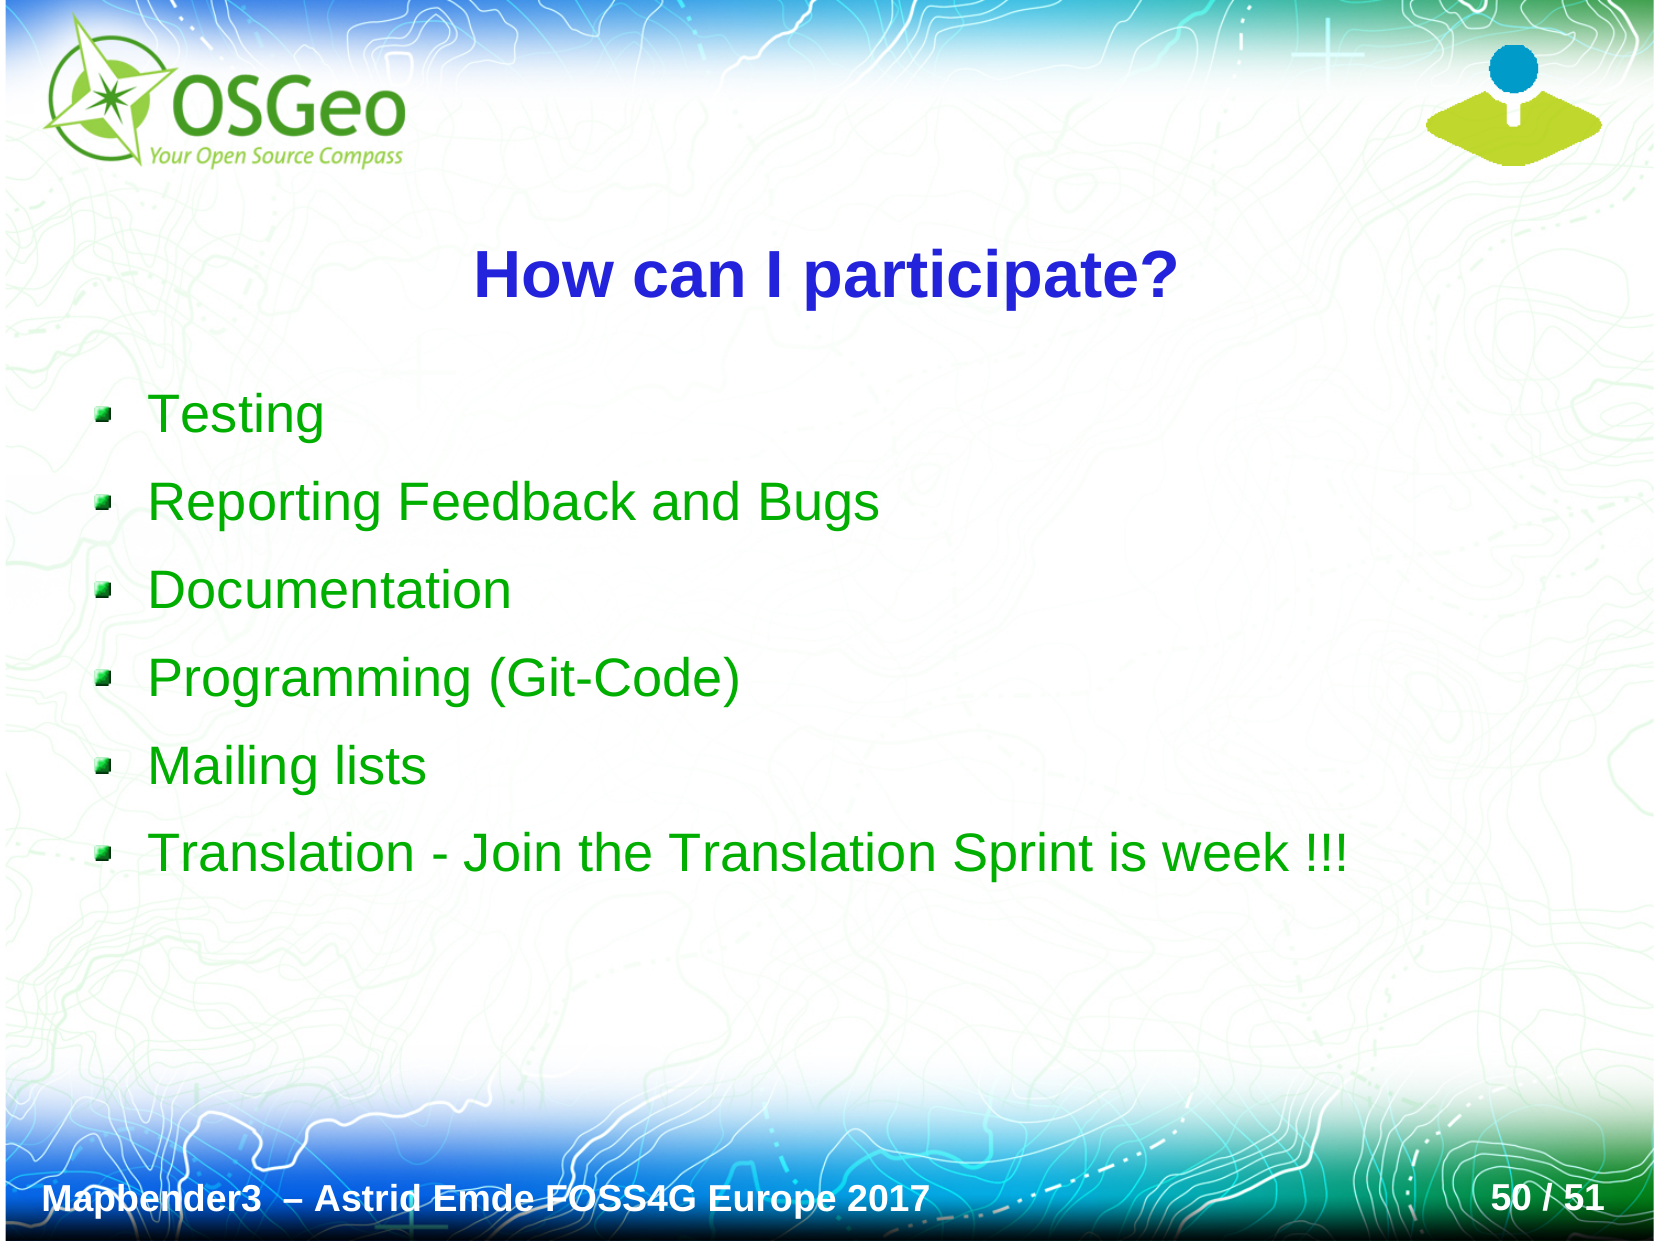

# How can I participate?
Testing
Reporting Feedback and Bugs
Documentation
Programming (Git-Code)
Mailing lists
Translation - Join the Translation Sprint is week !!!